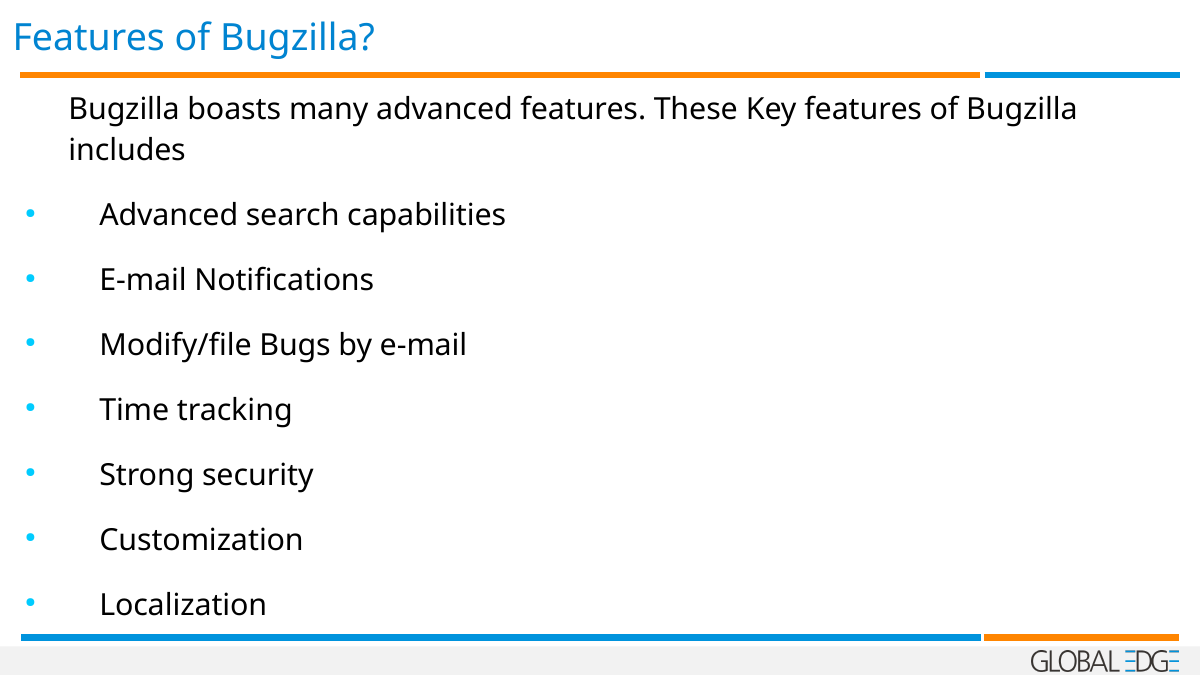

# Features of Bugzilla?
Bugzilla boasts many advanced features. These Key features of Bugzilla includes
 Advanced search capabilities
 E-mail Notifications
 Modify/file Bugs by e-mail
 Time tracking
 Strong security
 Customization
 Localization